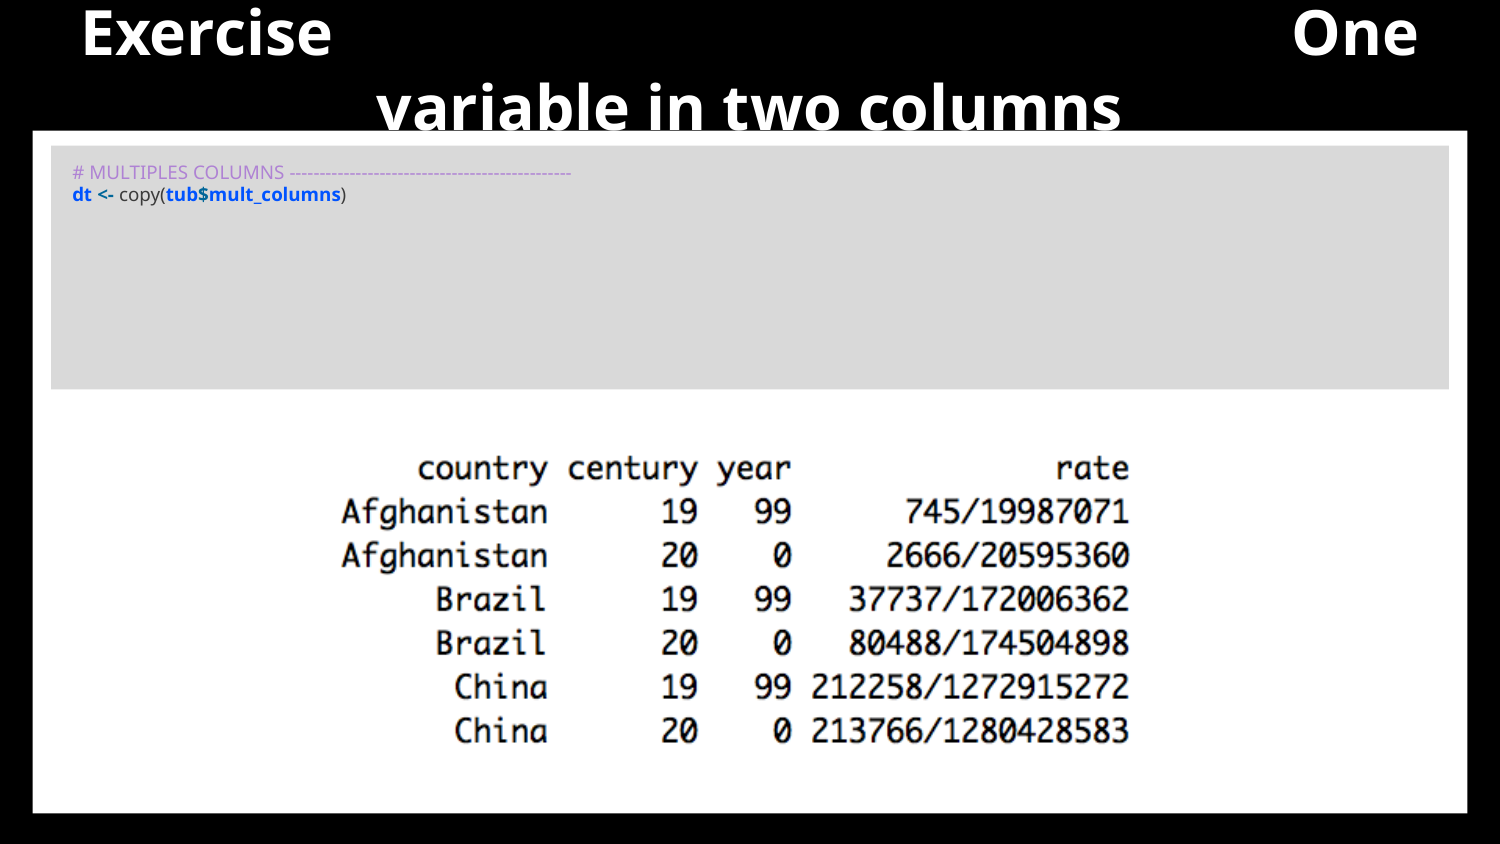

Exercise One variable in two columns
# MULTIPLES COLUMNS ----------------------------------------------- dt <- copy(tub$mult_columns)